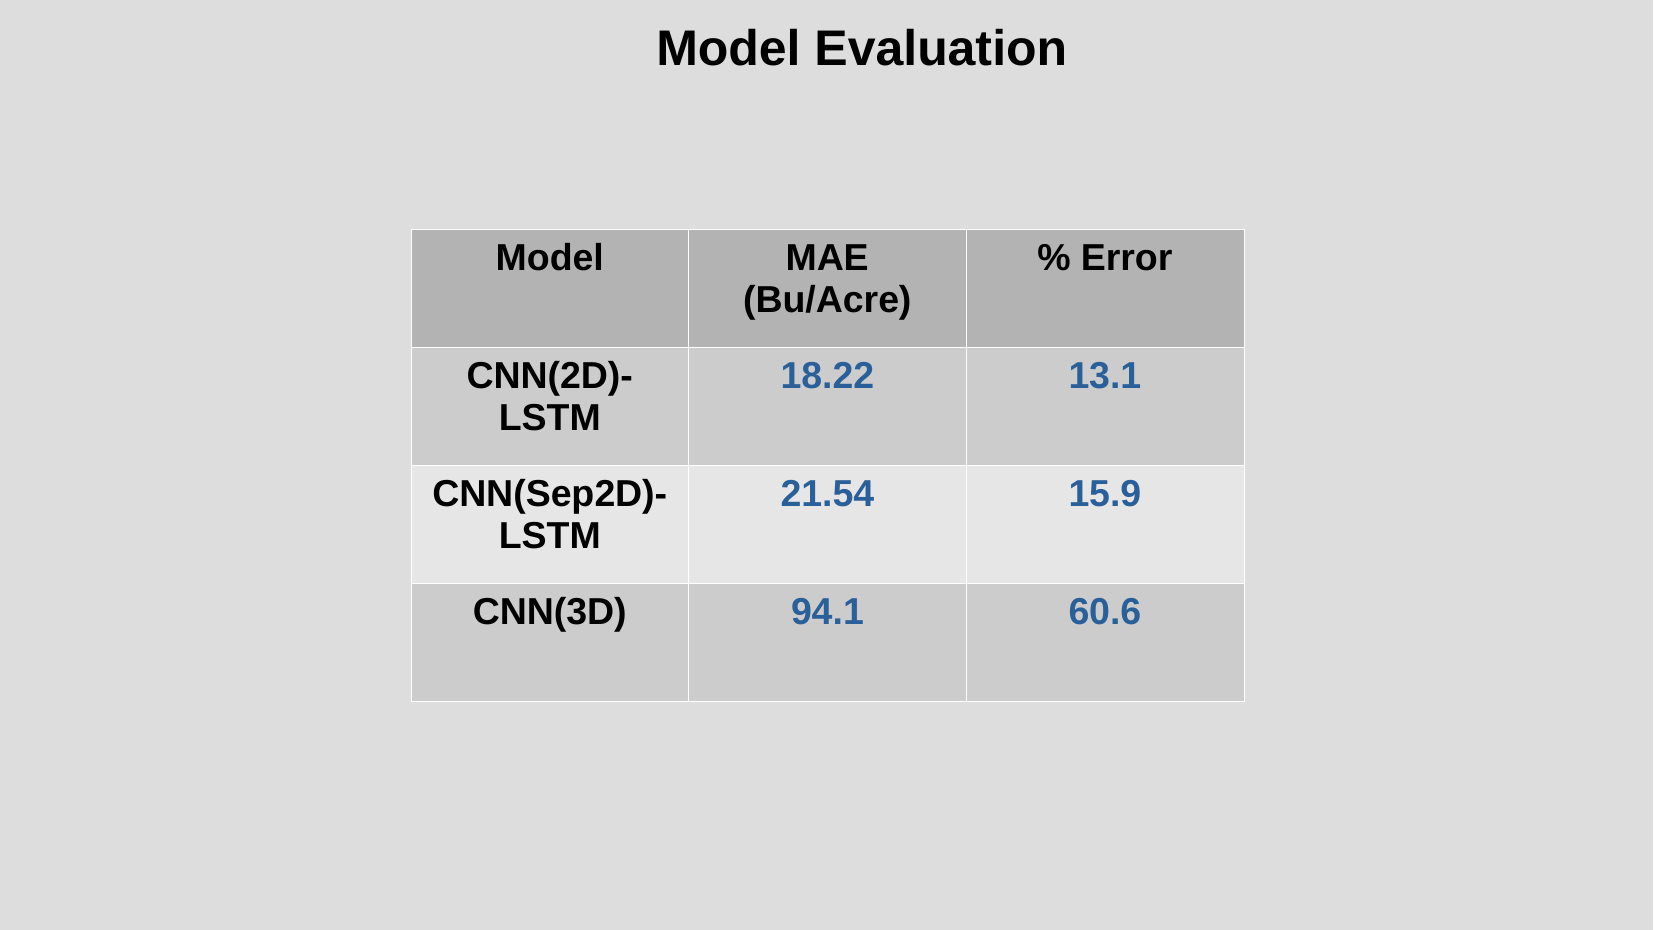

# Model Evaluation
| Model | MAE (Bu/Acre) | % Error |
| --- | --- | --- |
| CNN(2D)-LSTM | 18.22 | 13.1 |
| CNN(Sep2D)-LSTM | 21.54 | 15.9 |
| CNN(3D) | 94.1 | 60.6 |